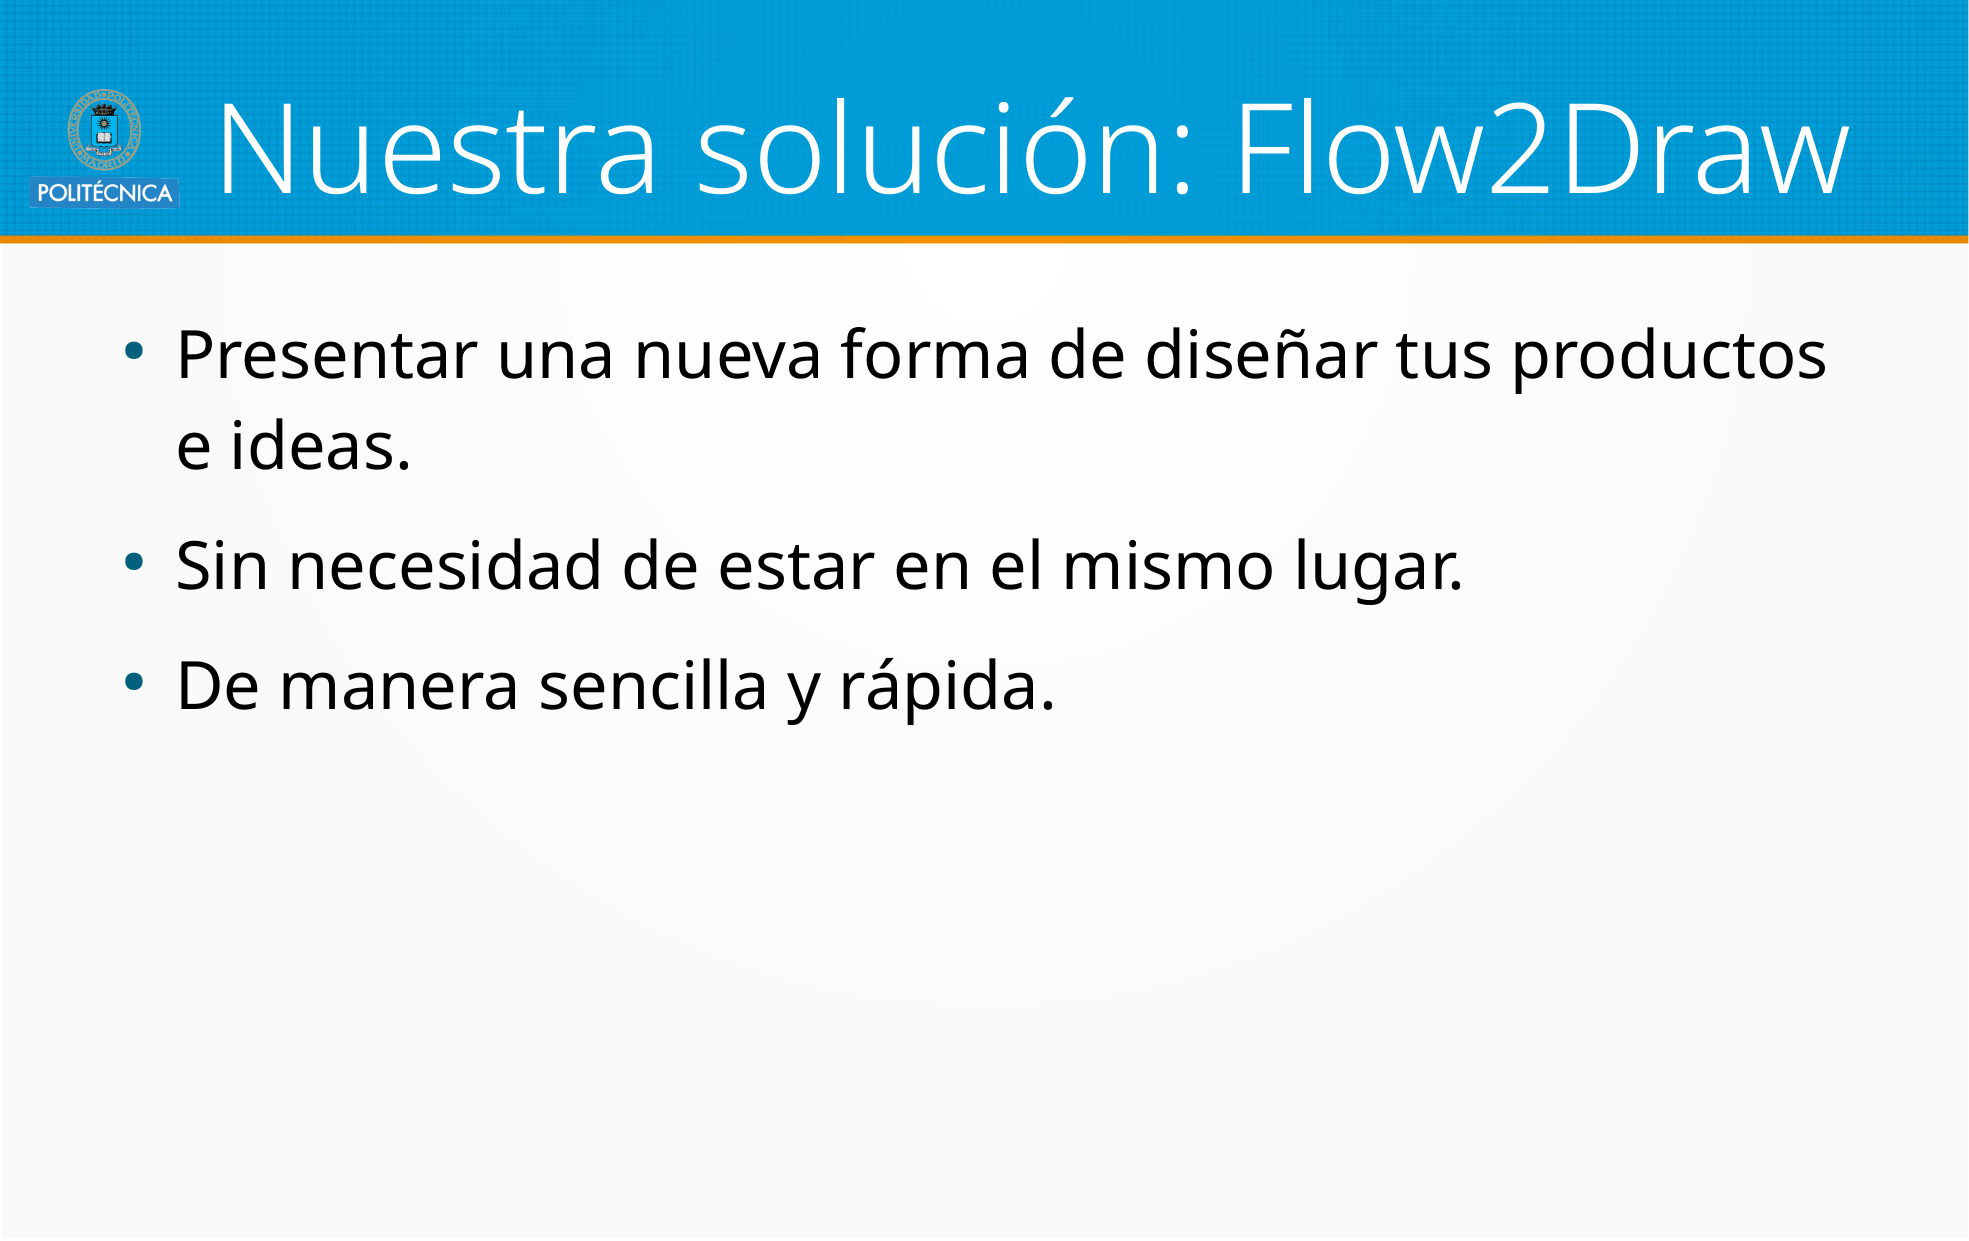

# Nuestra solución: Flow2Draw
Presentar una nueva forma de diseñar tus productos e ideas.
Sin necesidad de estar en el mismo lugar.
De manera sencilla y rápida.